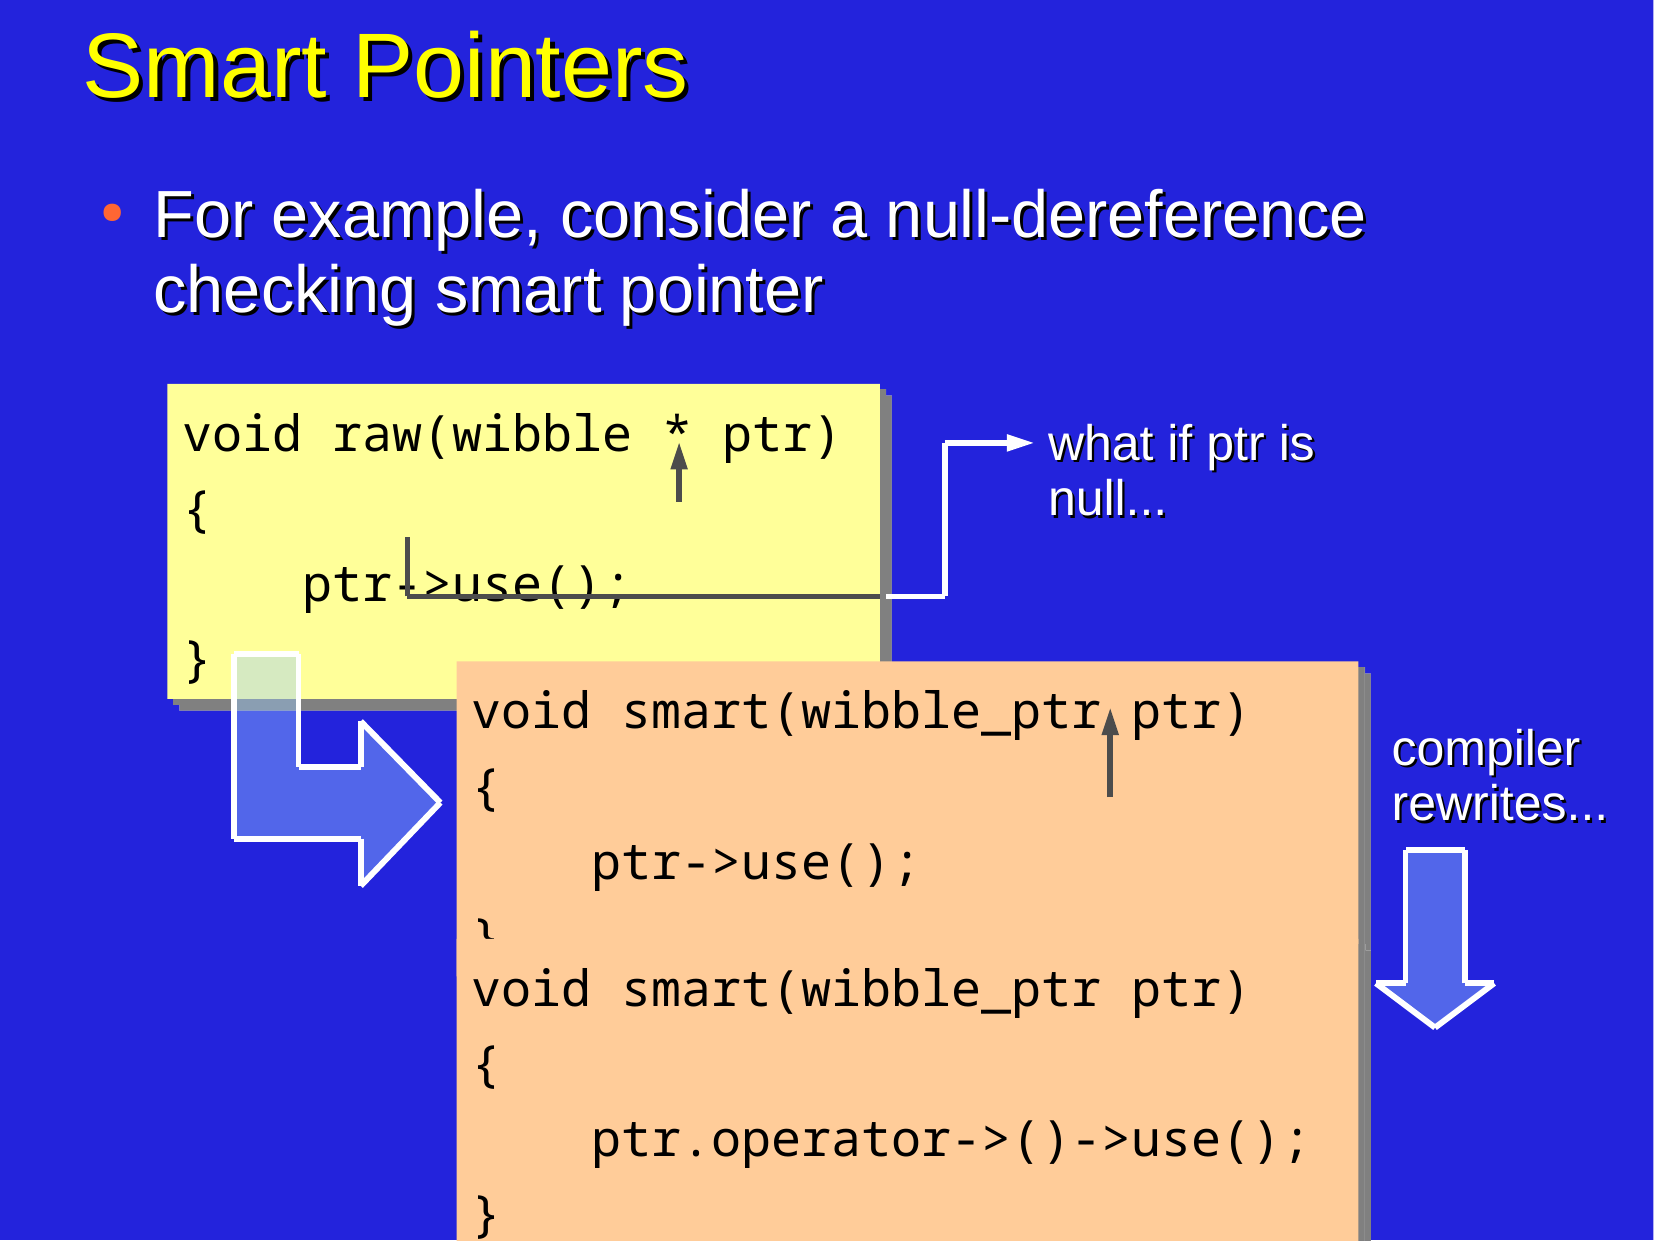

# Smart Pointers
For example, consider a null-dereference checking smart pointer
void raw(wibble * ptr)
{
 ptr->use();
}
what if ptr is null...
void smart(wibble_ptr ptr)
{
 ptr->use();
}
compiler
rewrites...
void smart(wibble_ptr ptr)
{
 ptr.operator->()->use();
}